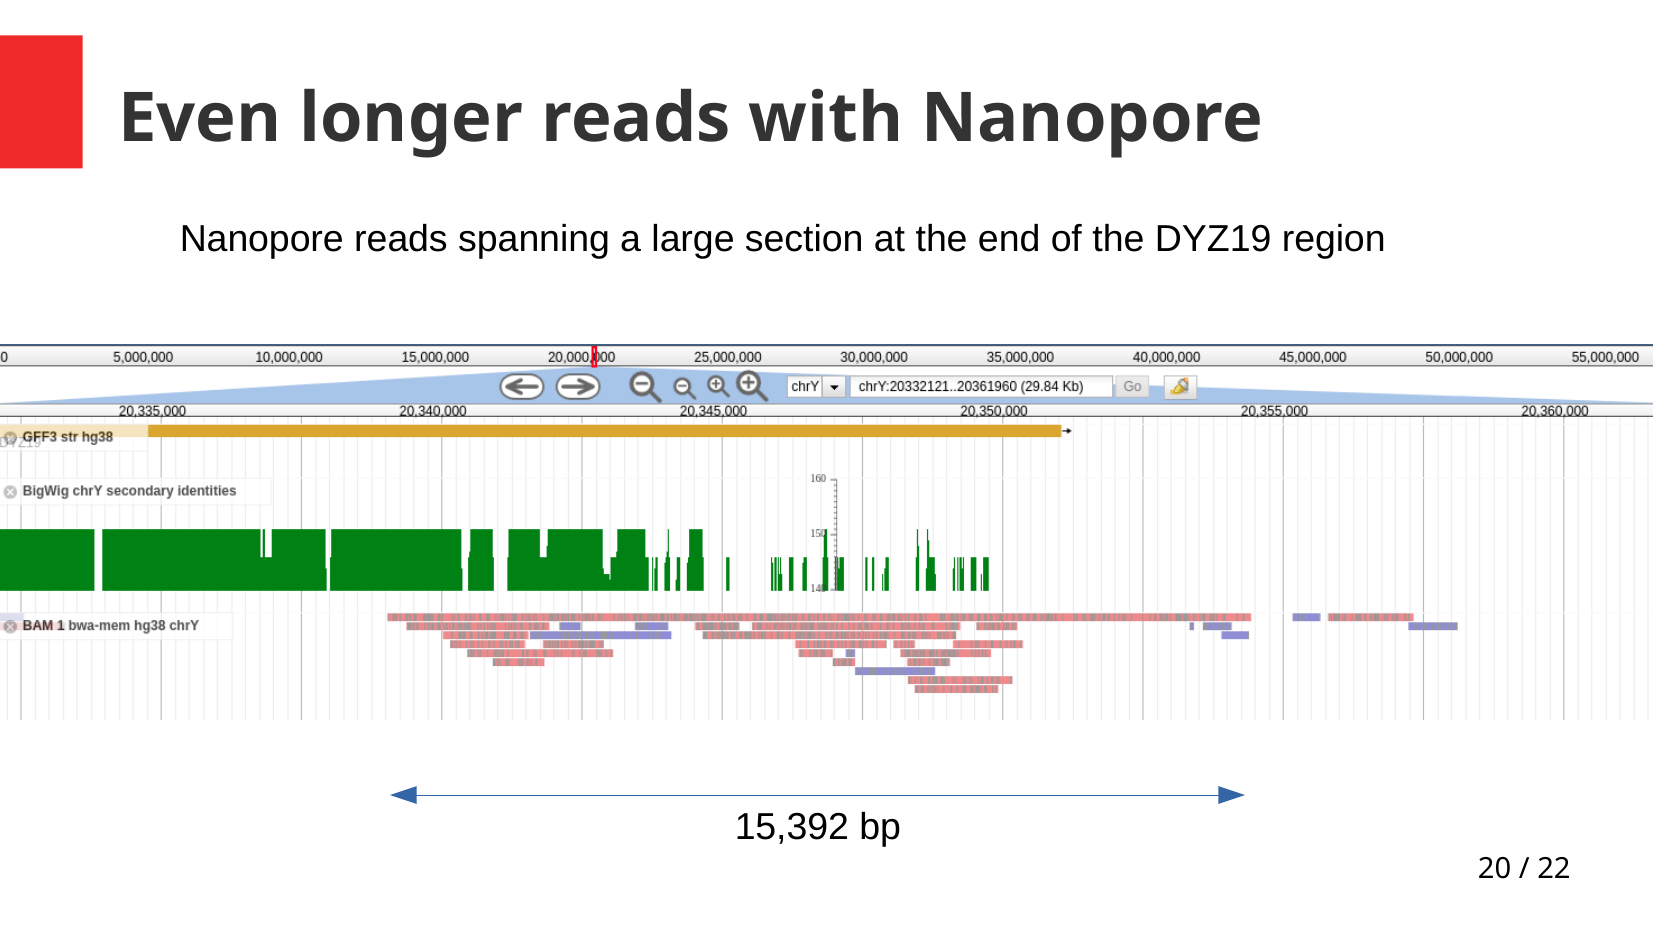

# Even longer reads with Nanopore
Nanopore reads spanning a large section at the end of the DYZ19 region
15,392 bp
20